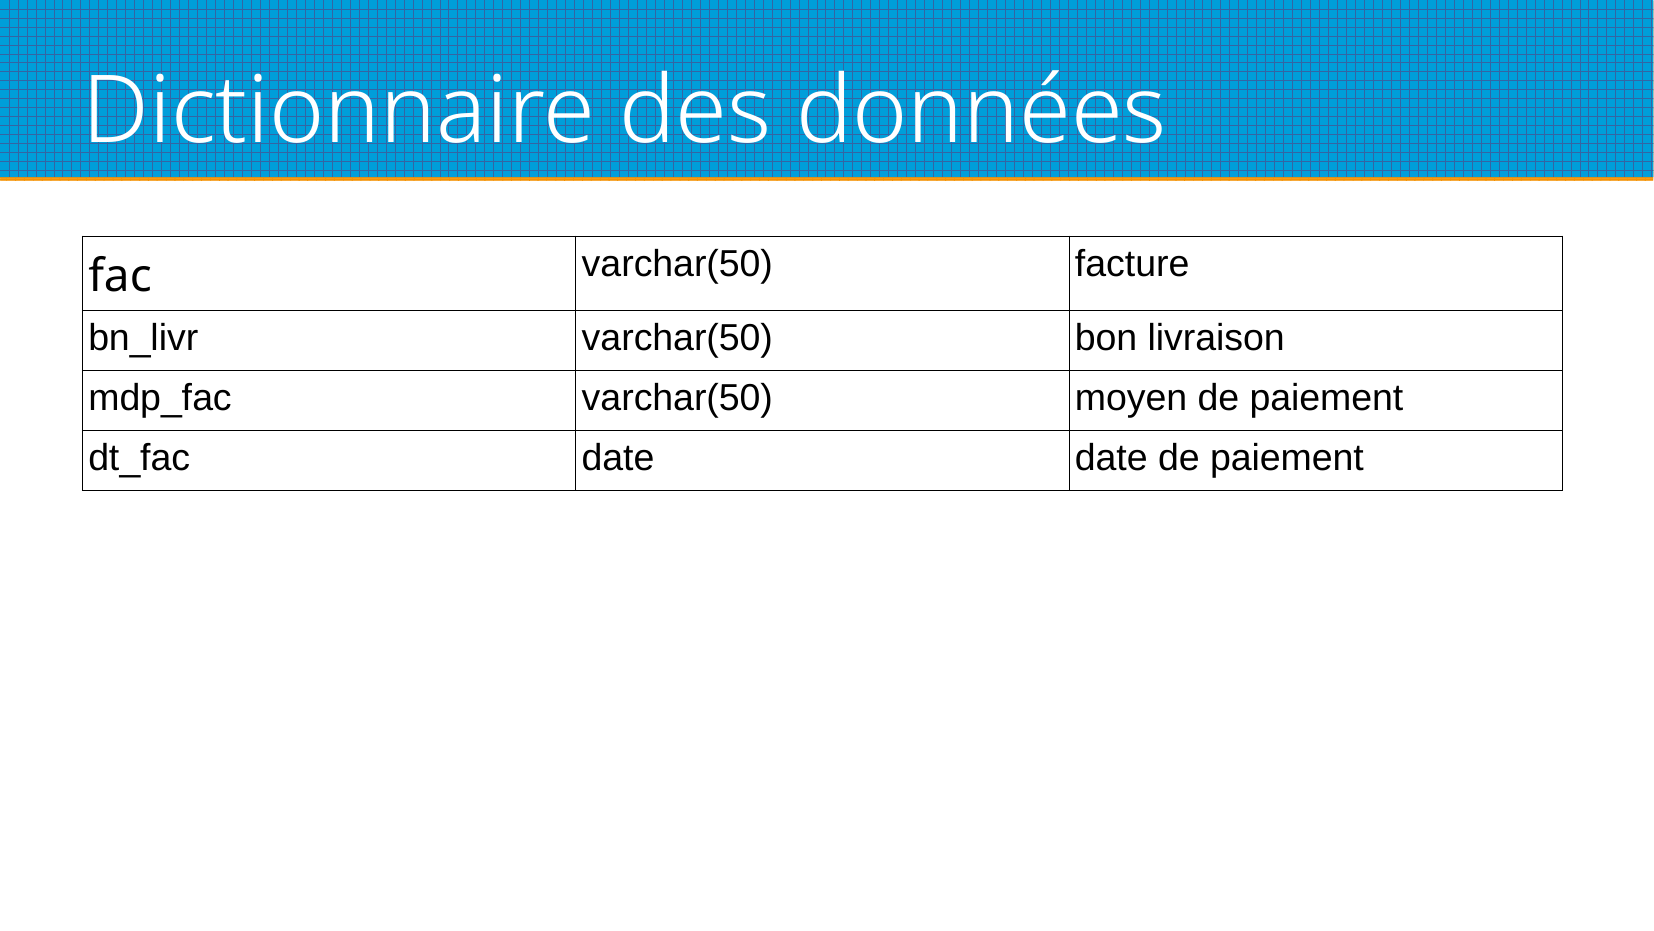

# Dictionnaire des données
| fac | varchar(50) | facture |
| --- | --- | --- |
| bn\_livr | varchar(50) | bon livraison |
| mdp\_fac | varchar(50) | moyen de paiement |
| dt\_fac | date | date de paiement |